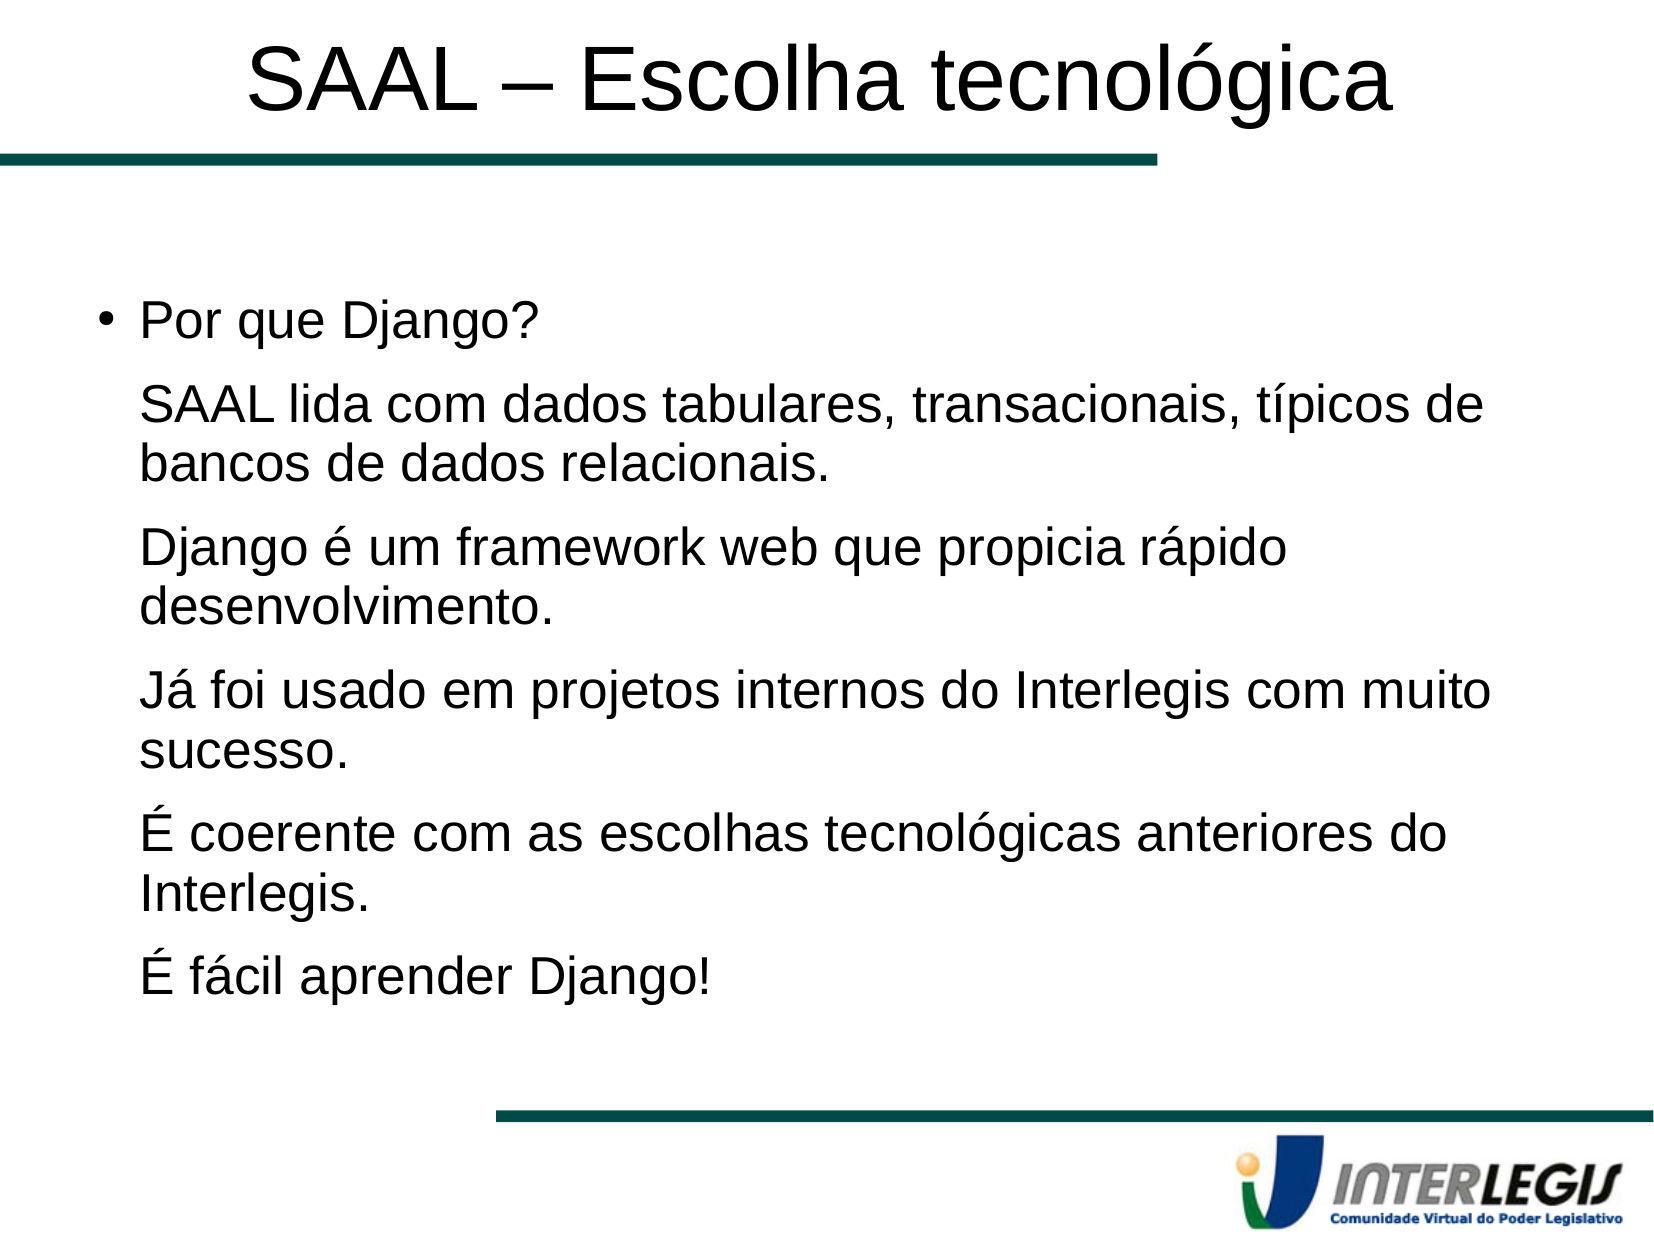

SAAL – Escolha tecnológica
# Por que Django?
SAAL lida com dados tabulares, transacionais, típicos de bancos de dados relacionais.
Django é um framework web que propicia rápido desenvolvimento.
Já foi usado em projetos internos do Interlegis com muito sucesso.
É coerente com as escolhas tecnológicas anteriores do Interlegis.
É fácil aprender Django!